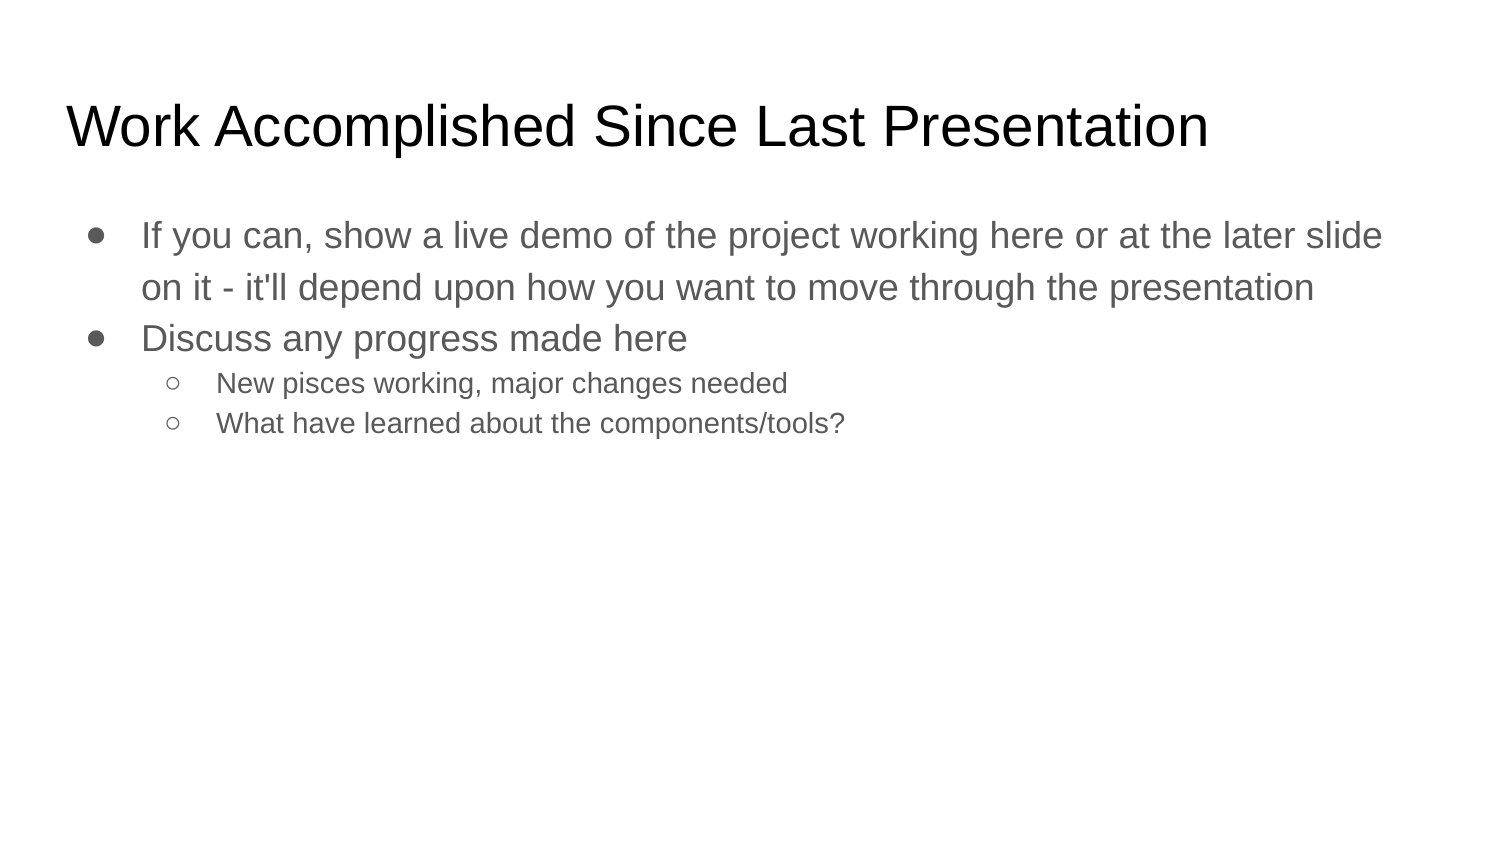

# Work Accomplished Since Last Presentation
If you can, show a live demo of the project working here or at the later slide on it - it'll depend upon how you want to move through the presentation
Discuss any progress made here
New pisces working, major changes needed
What have learned about the components/tools?